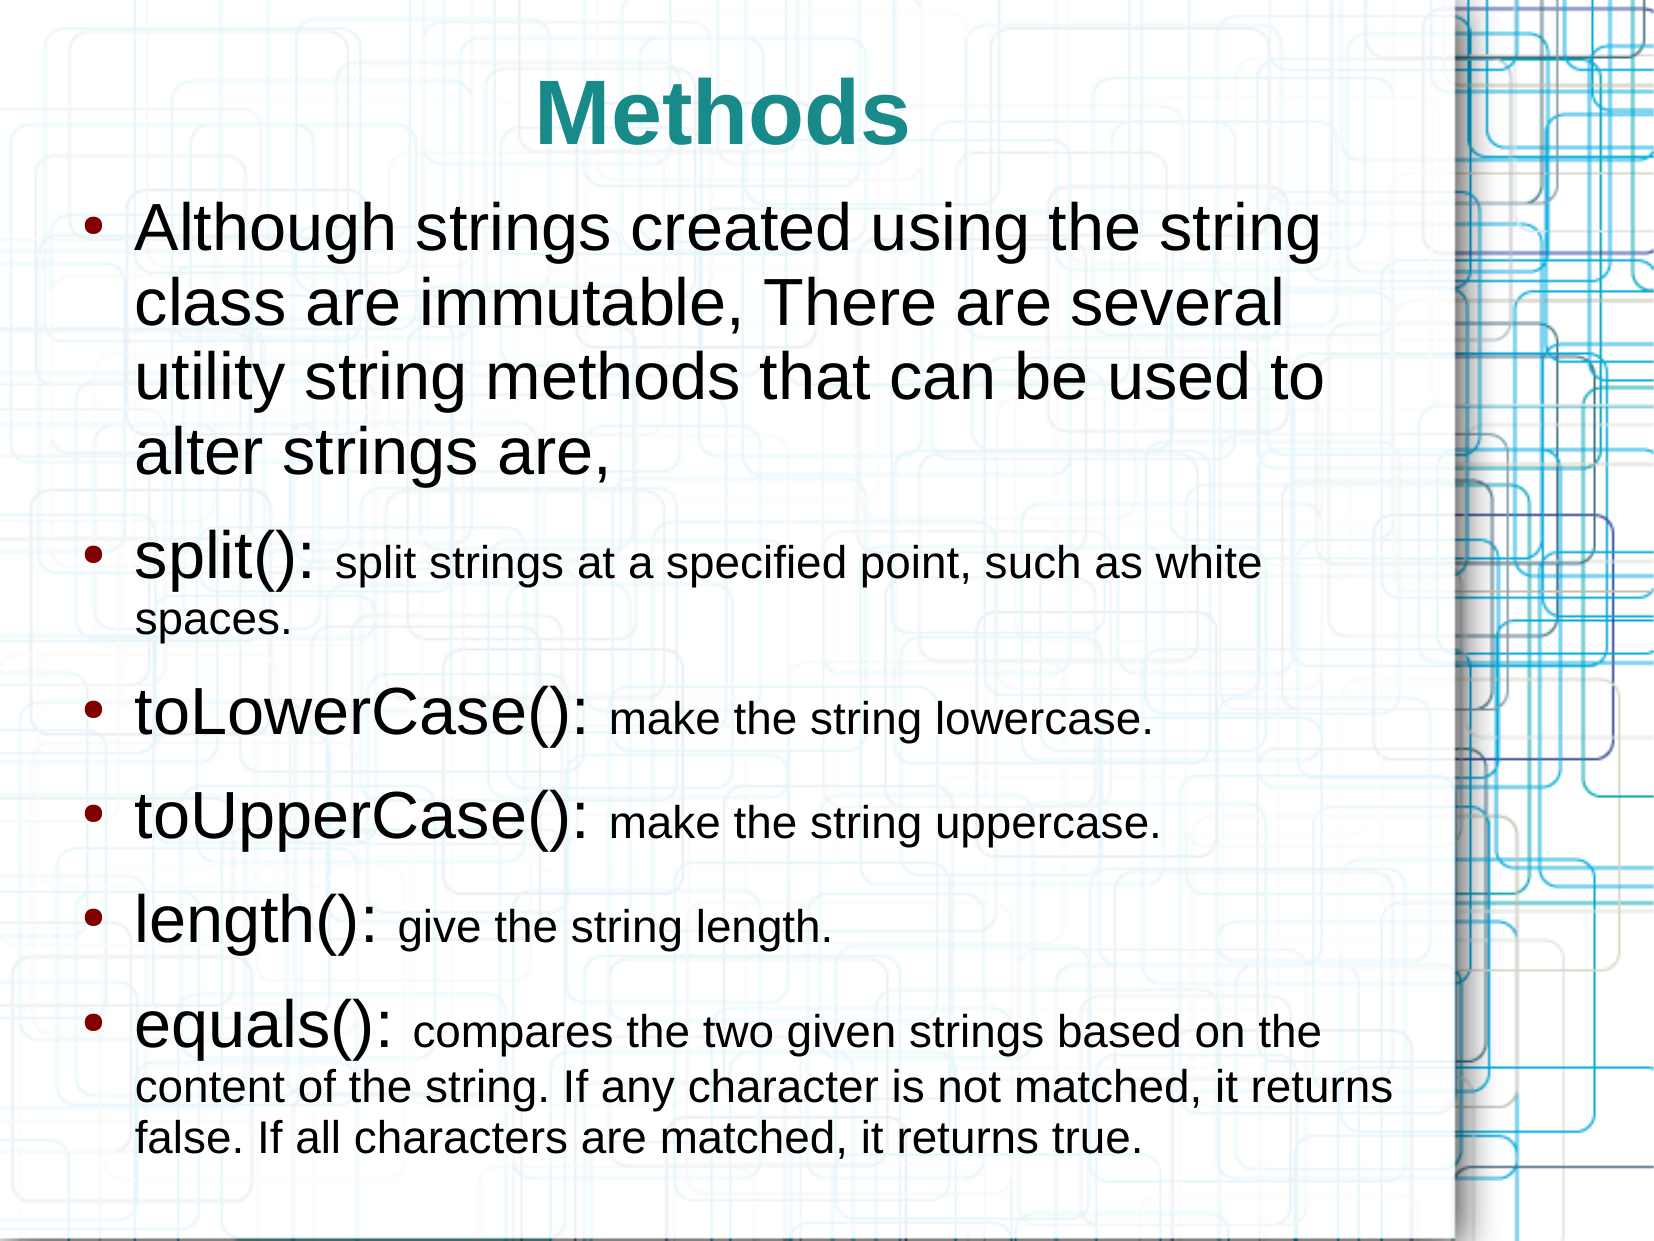

# Methods
Although strings created using the string class are immutable, There are several utility string methods that can be used to alter strings are,
split(): split strings at a specified point, such as white spaces.
toLowerCase(): make the string lowercase.
toUpperCase(): make the string uppercase.
length(): give the string length.
equals(): compares the two given strings based on the content of the string. If any character is not matched, it returns false. If all characters are matched, it returns true.